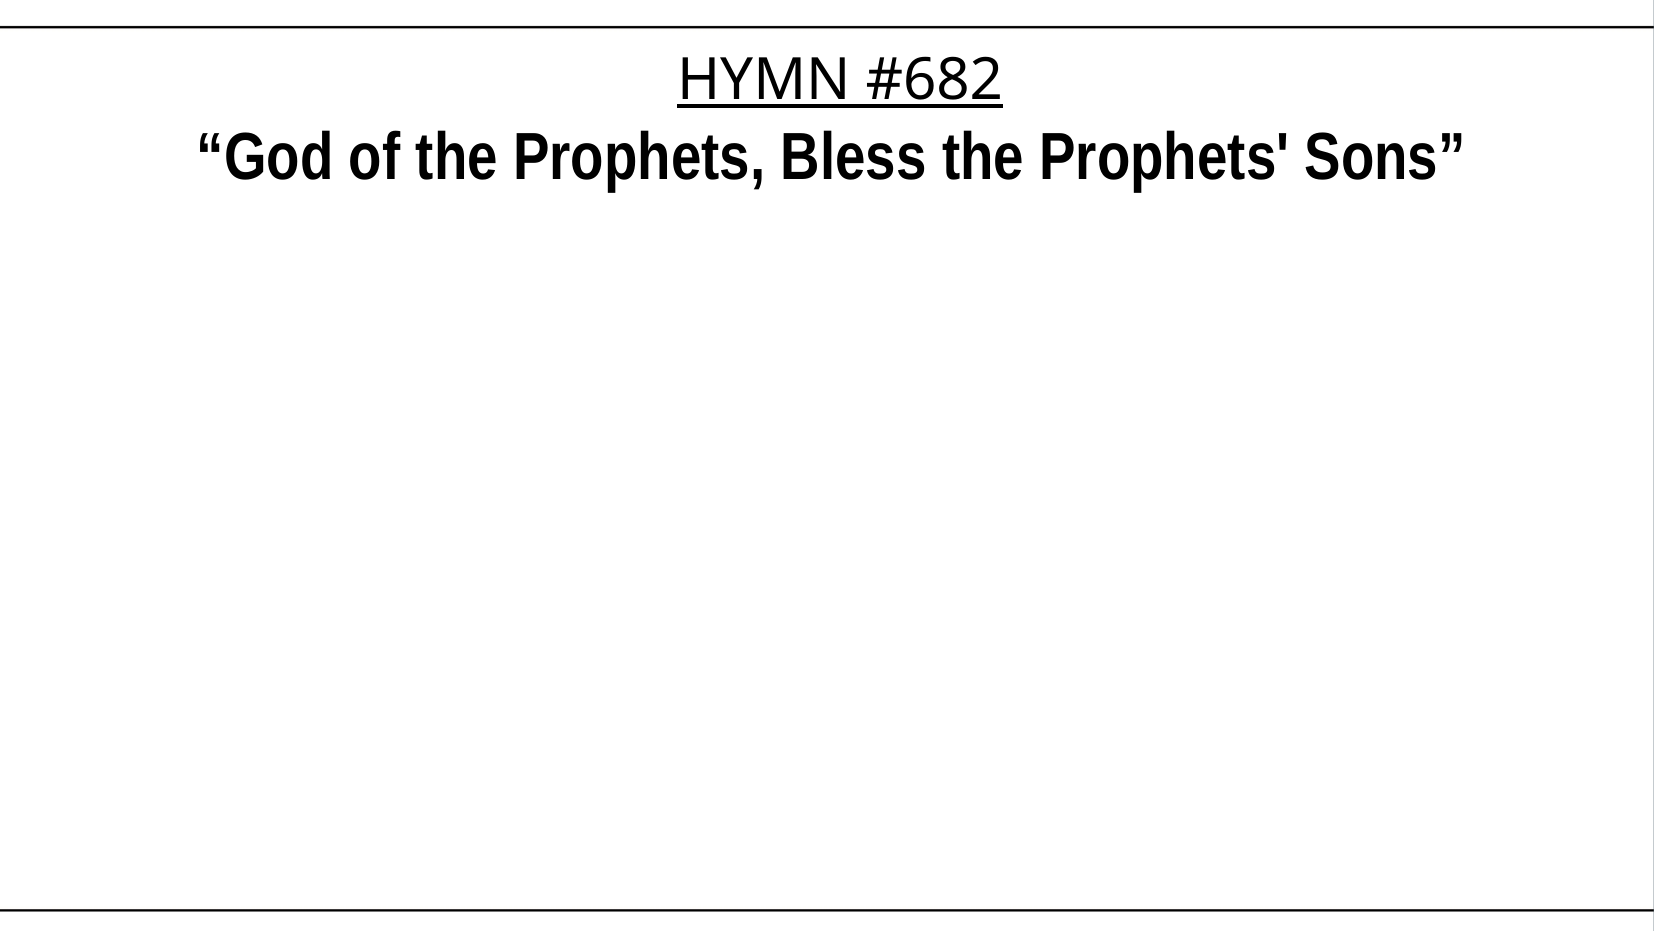

HYMN #682
“God of the Prophets, Bless the Prophets' Sons”